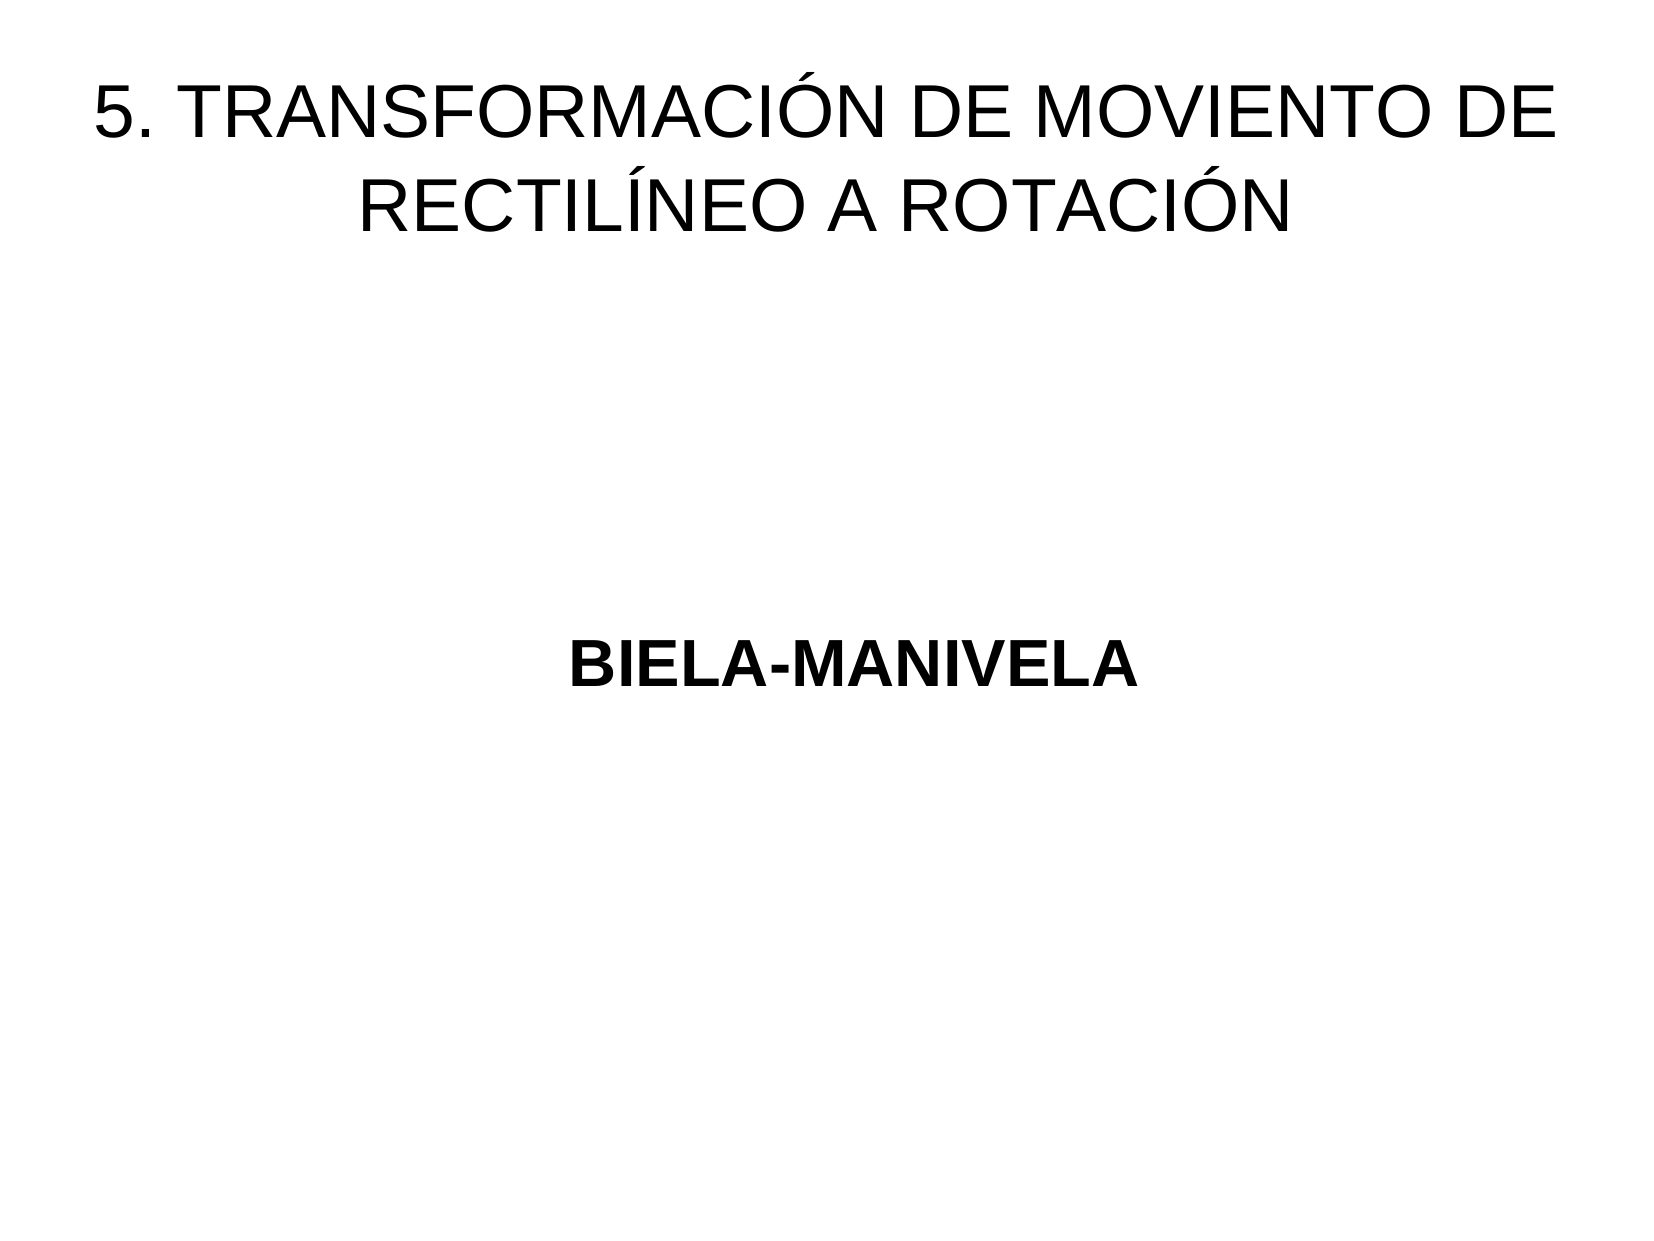

# 5. TRANSFORMACIÓN DE MOVIENTO DE RECTILÍNEO A ROTACIÓN
BIELA-MANIVELA